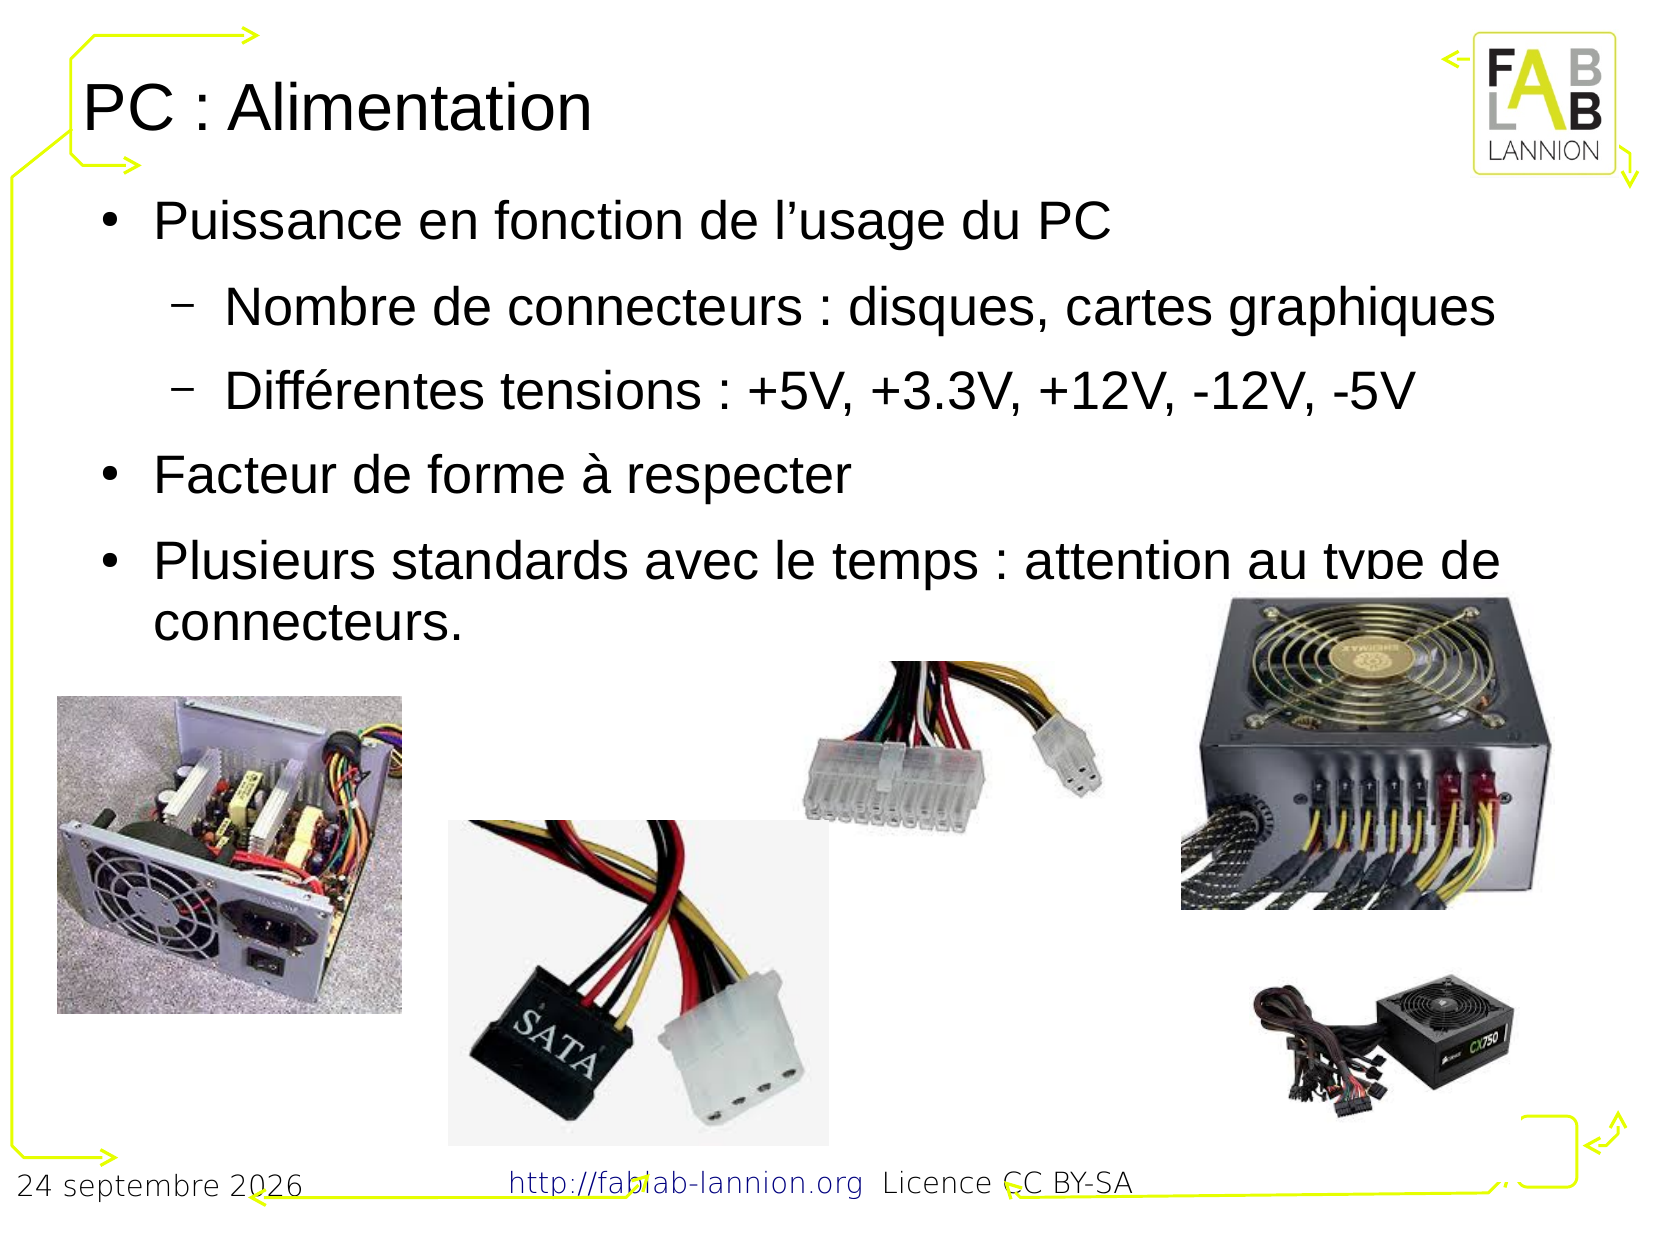

# PC : Alimentation
Puissance en fonction de l’usage du PC
Nombre de connecteurs : disques, cartes graphiques
Différentes tensions : +5V, +3.3V, +12V, -12V, -5V
Facteur de forme à respecter
Plusieurs standards avec le temps : attention au type de connecteurs.